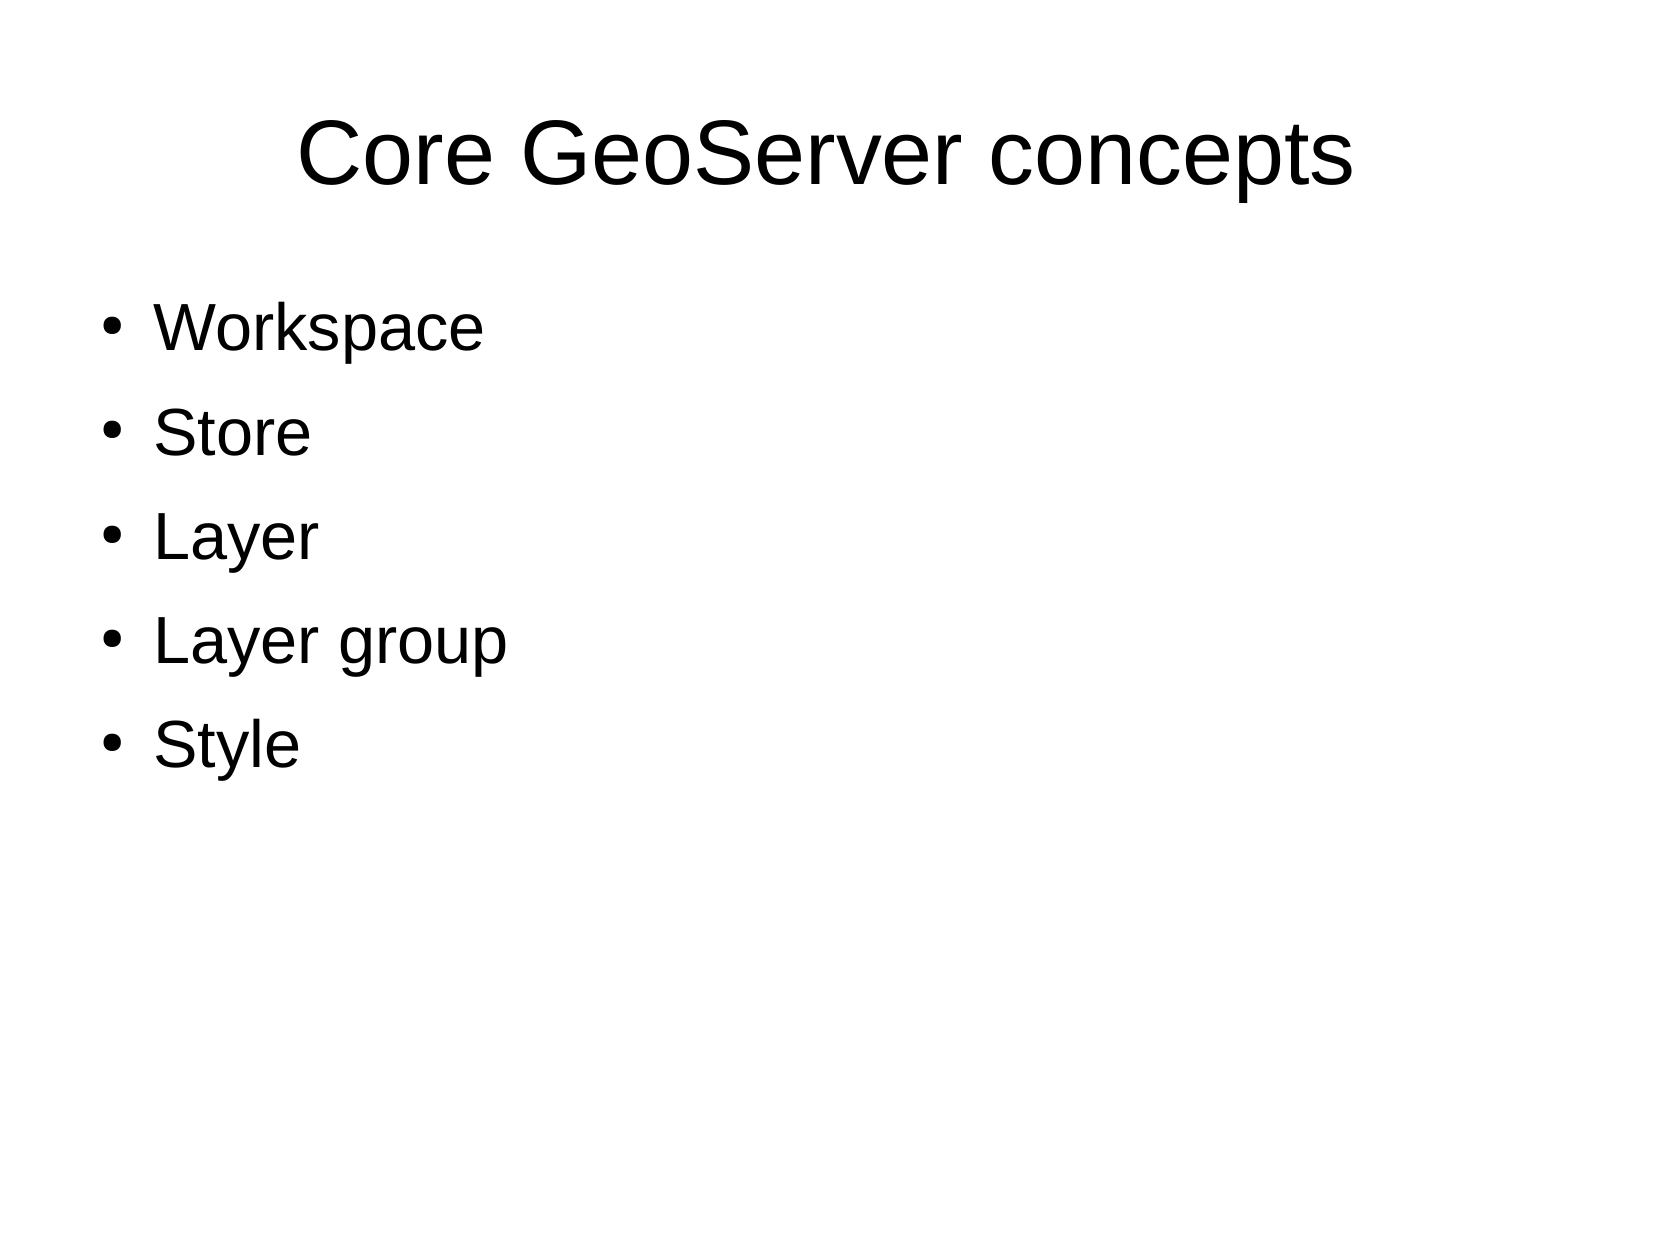

# Core GeoServer concepts
Workspace
Store
Layer
Layer group
Style